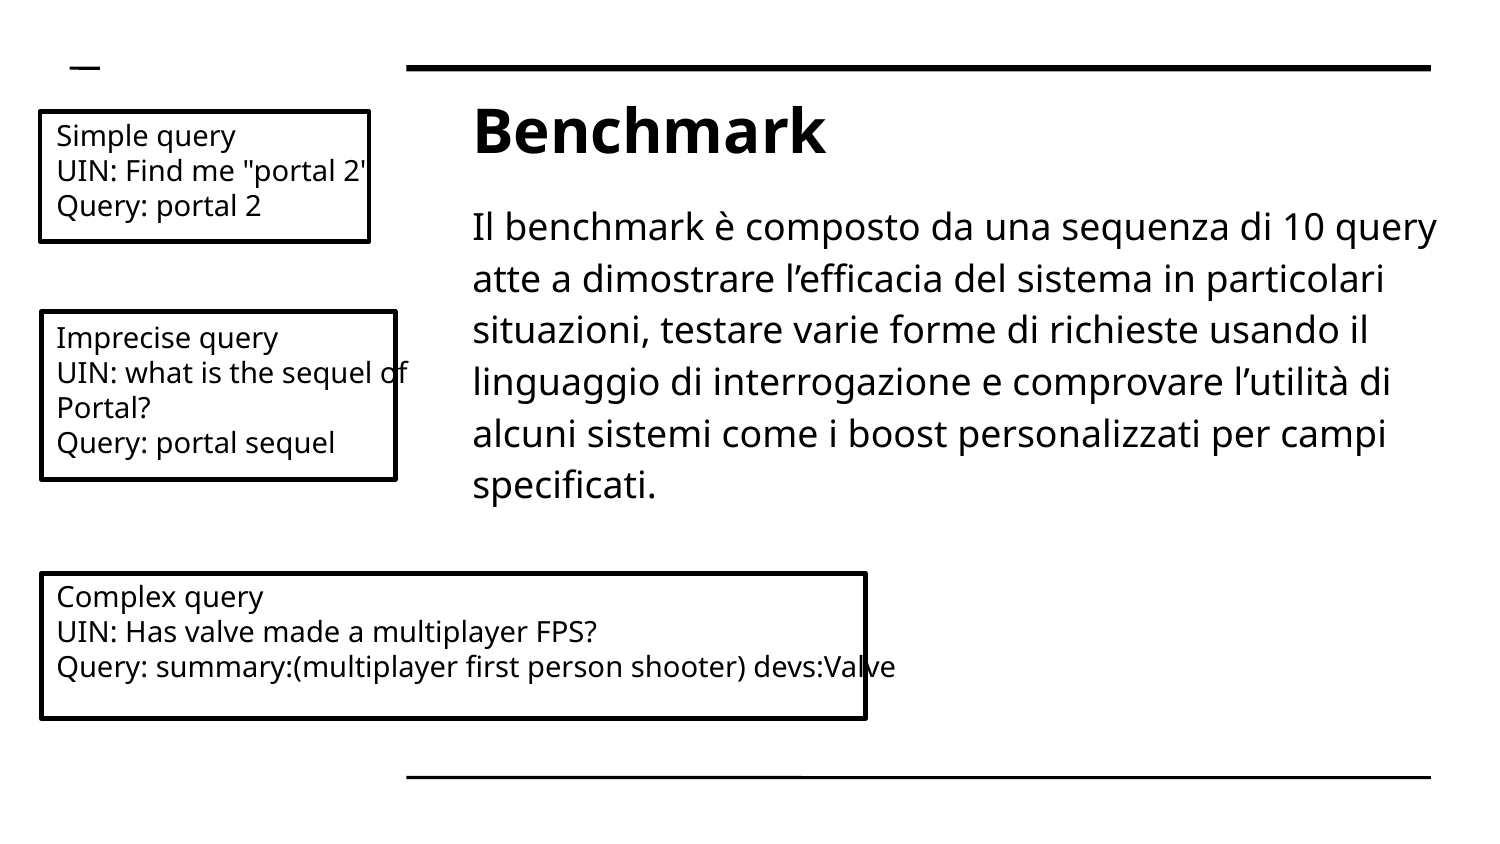

# Benchmark
Simple query
UIN: Find me "portal 2"
Query: portal 2
Il benchmark è composto da una sequenza di 10 query atte a dimostrare l’efficacia del sistema in particolari situazioni, testare varie forme di richieste usando il linguaggio di interrogazione e comprovare l’utilità di alcuni sistemi come i boost personalizzati per campi specificati.
Imprecise query
UIN: what is the sequel of Portal?
Query: portal sequel
Complex query
UIN: Has valve made a multiplayer FPS?
Query: summary:(multiplayer first person shooter) devs:Valve